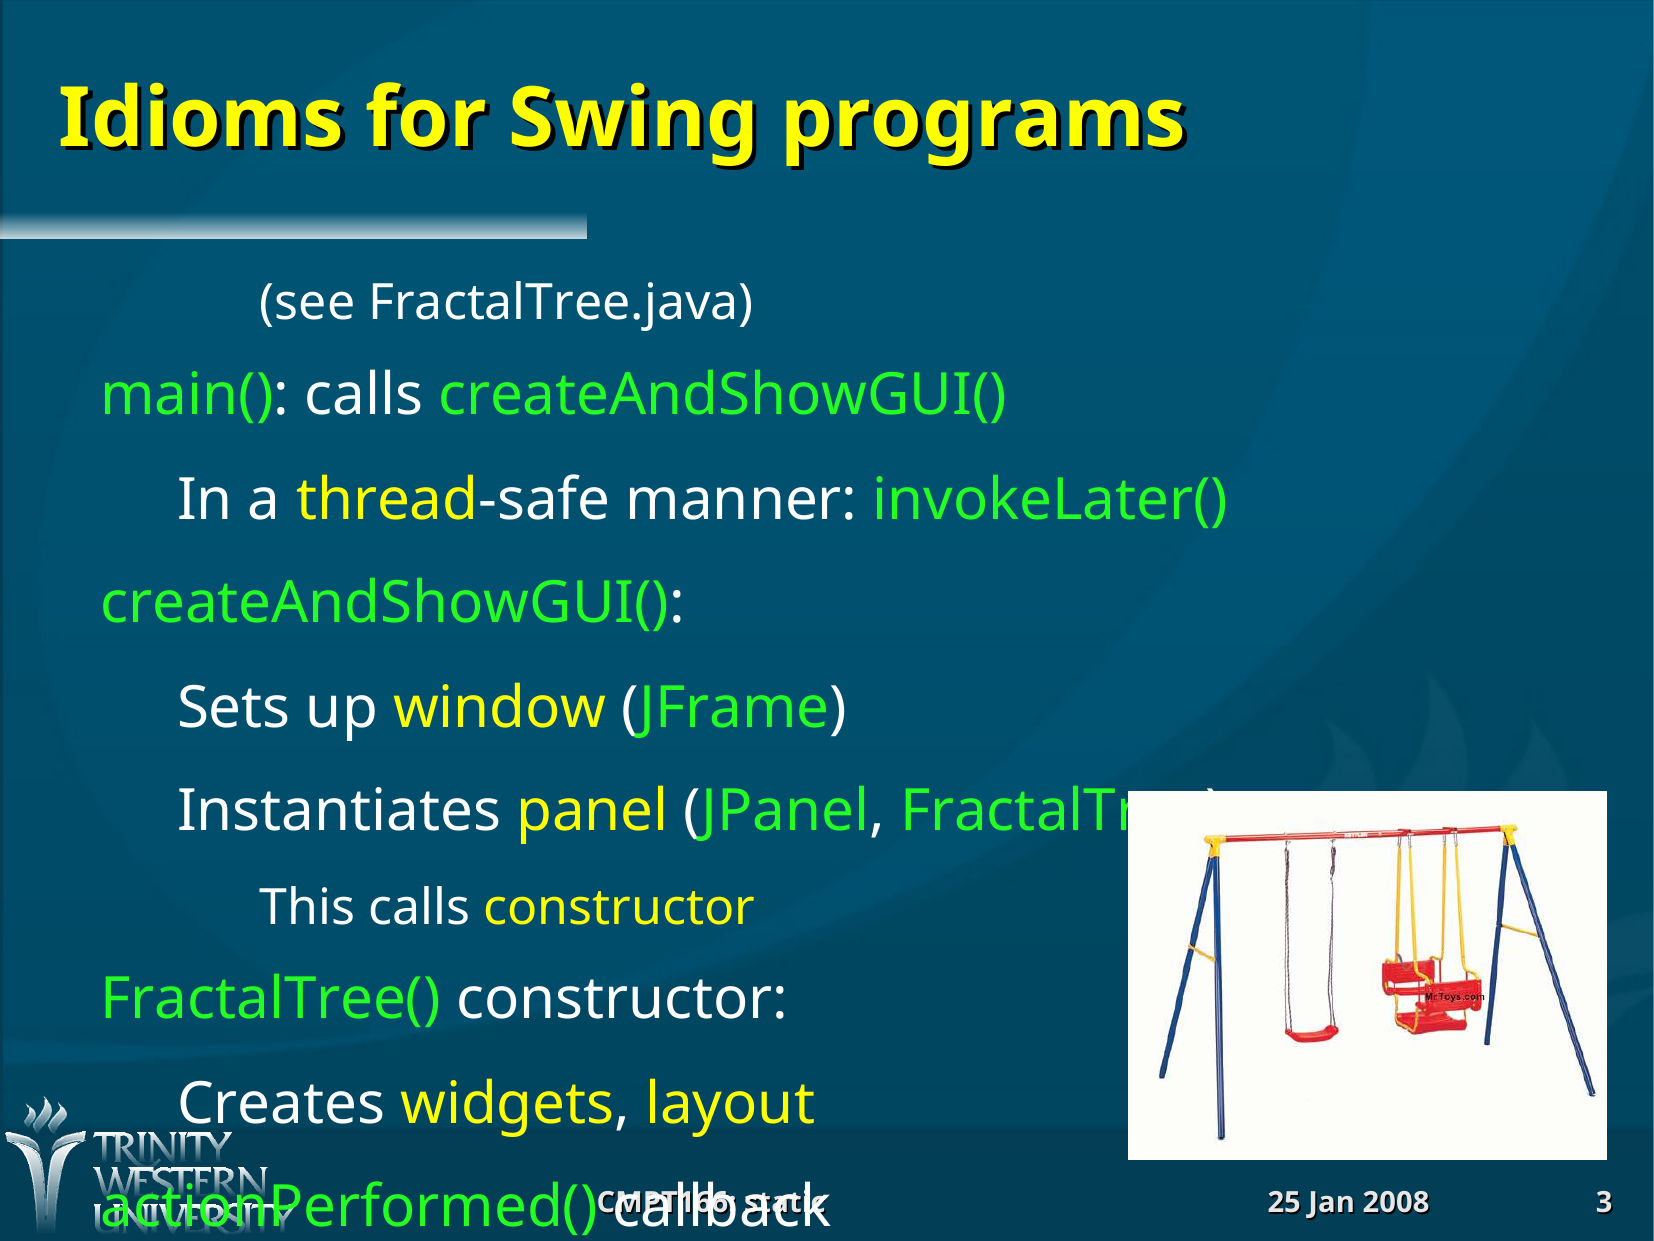

# Idioms for Swing programs
(see FractalTree.java)
main(): calls createAndShowGUI()
In a thread-safe manner: invokeLater()
createAndShowGUI():
Sets up window (JFrame)
Instantiates panel (JPanel, FractalTree)
This calls constructor
FractalTree() constructor:
Creates widgets, layout
actionPerformed() callback
CMPT166: static
25 Jan 2008
3